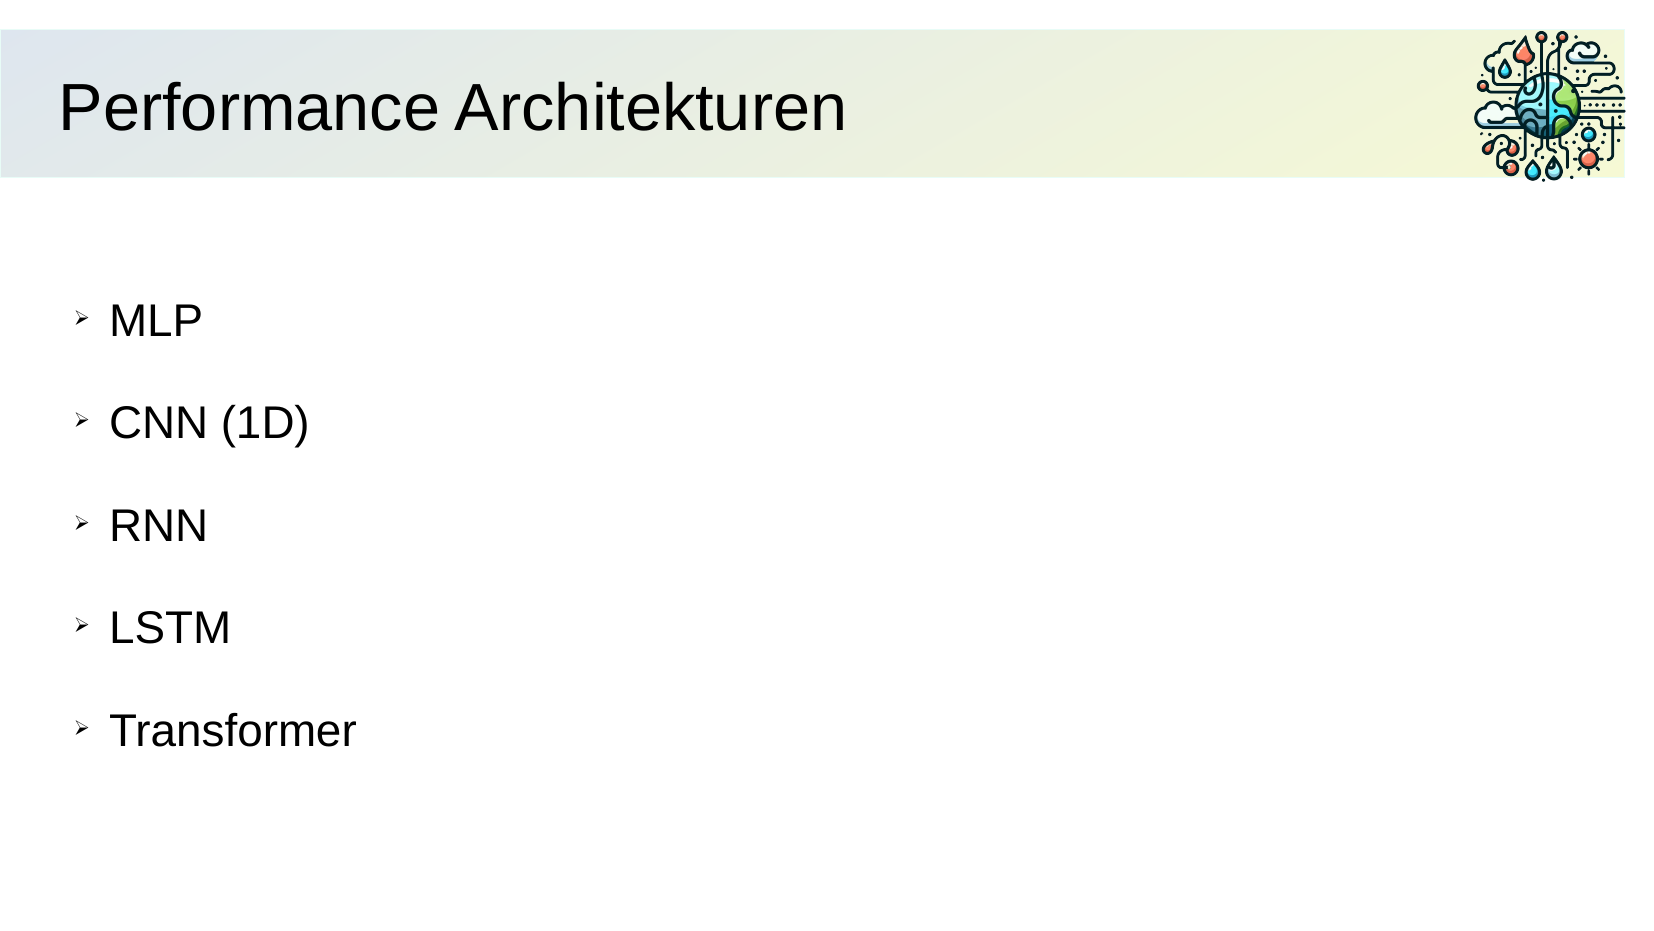

# Performance Architekturen
MLP
CNN (1D)
RNN
LSTM
Transformer